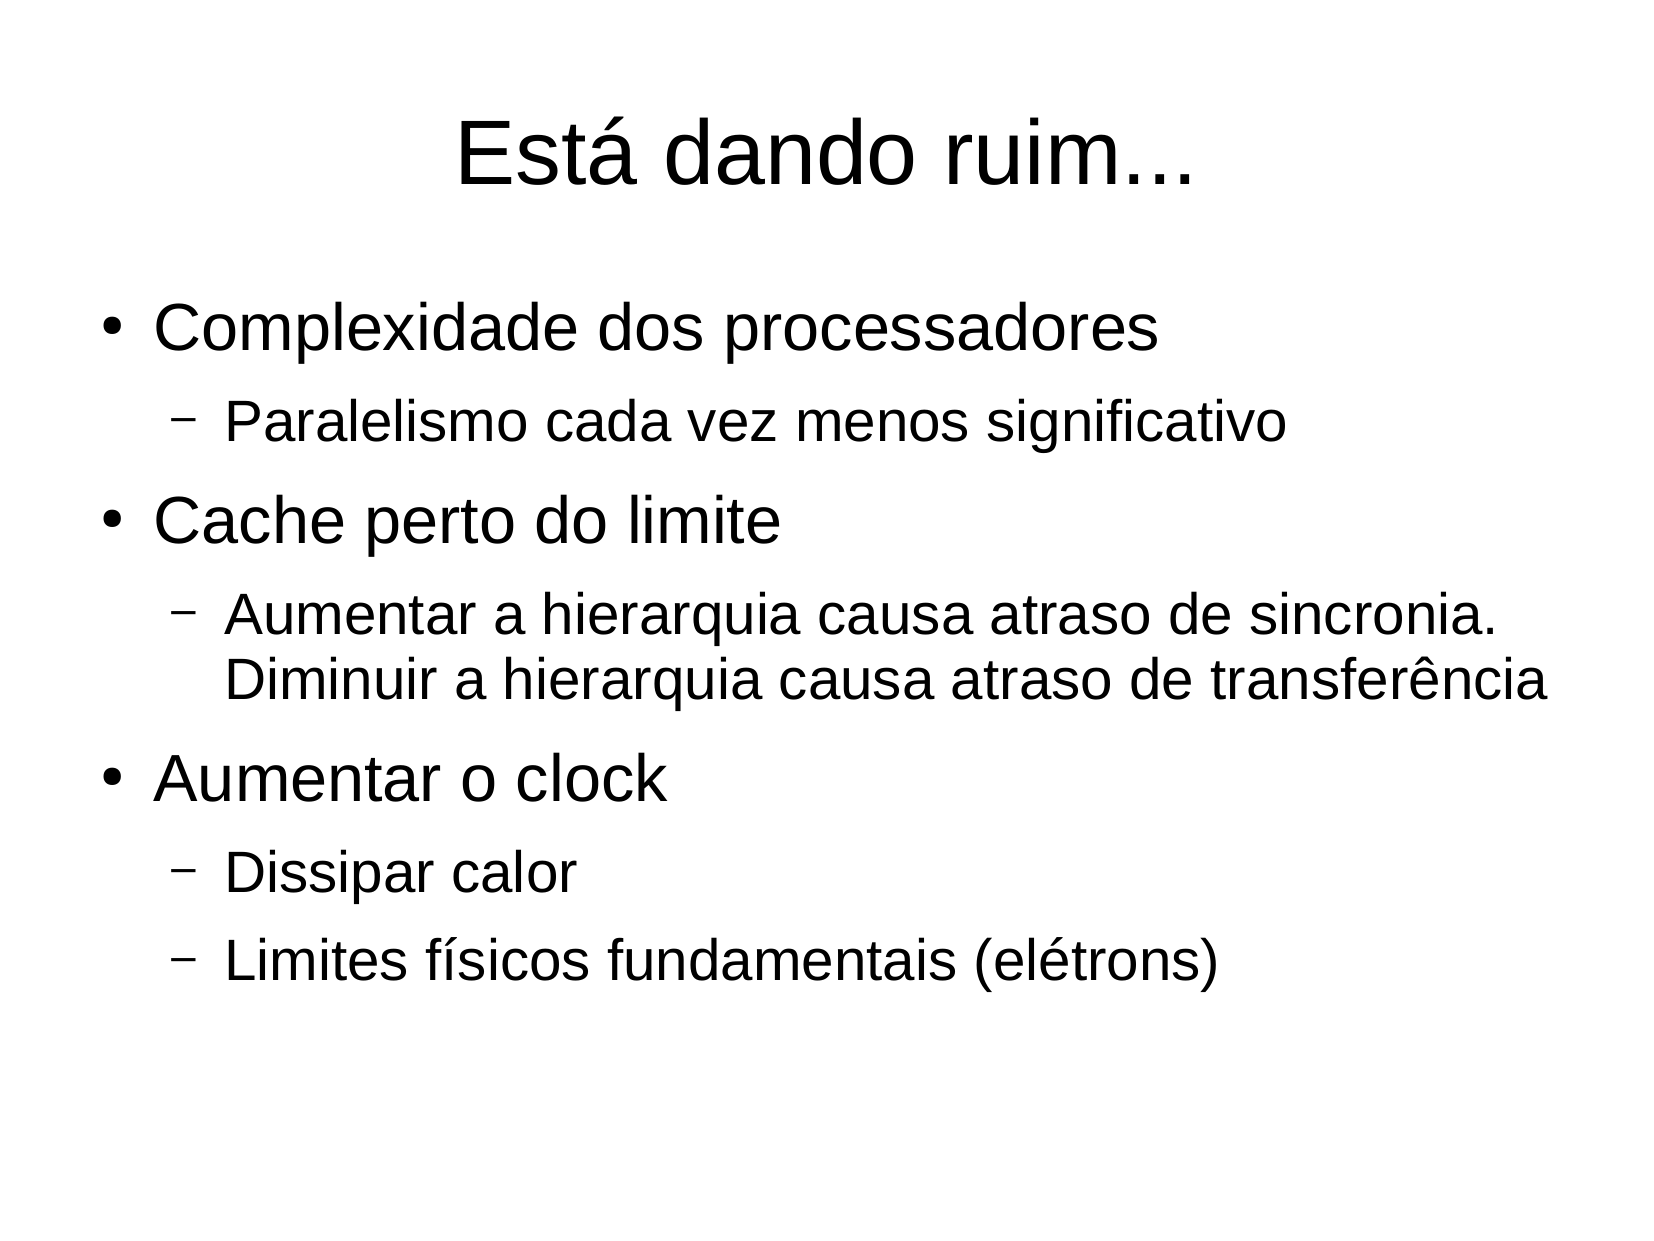

# Está dando ruim...
Complexidade dos processadores
Paralelismo cada vez menos significativo
Cache perto do limite
Aumentar a hierarquia causa atraso de sincronia. Diminuir a hierarquia causa atraso de transferência
Aumentar o clock
Dissipar calor
Limites físicos fundamentais (elétrons)